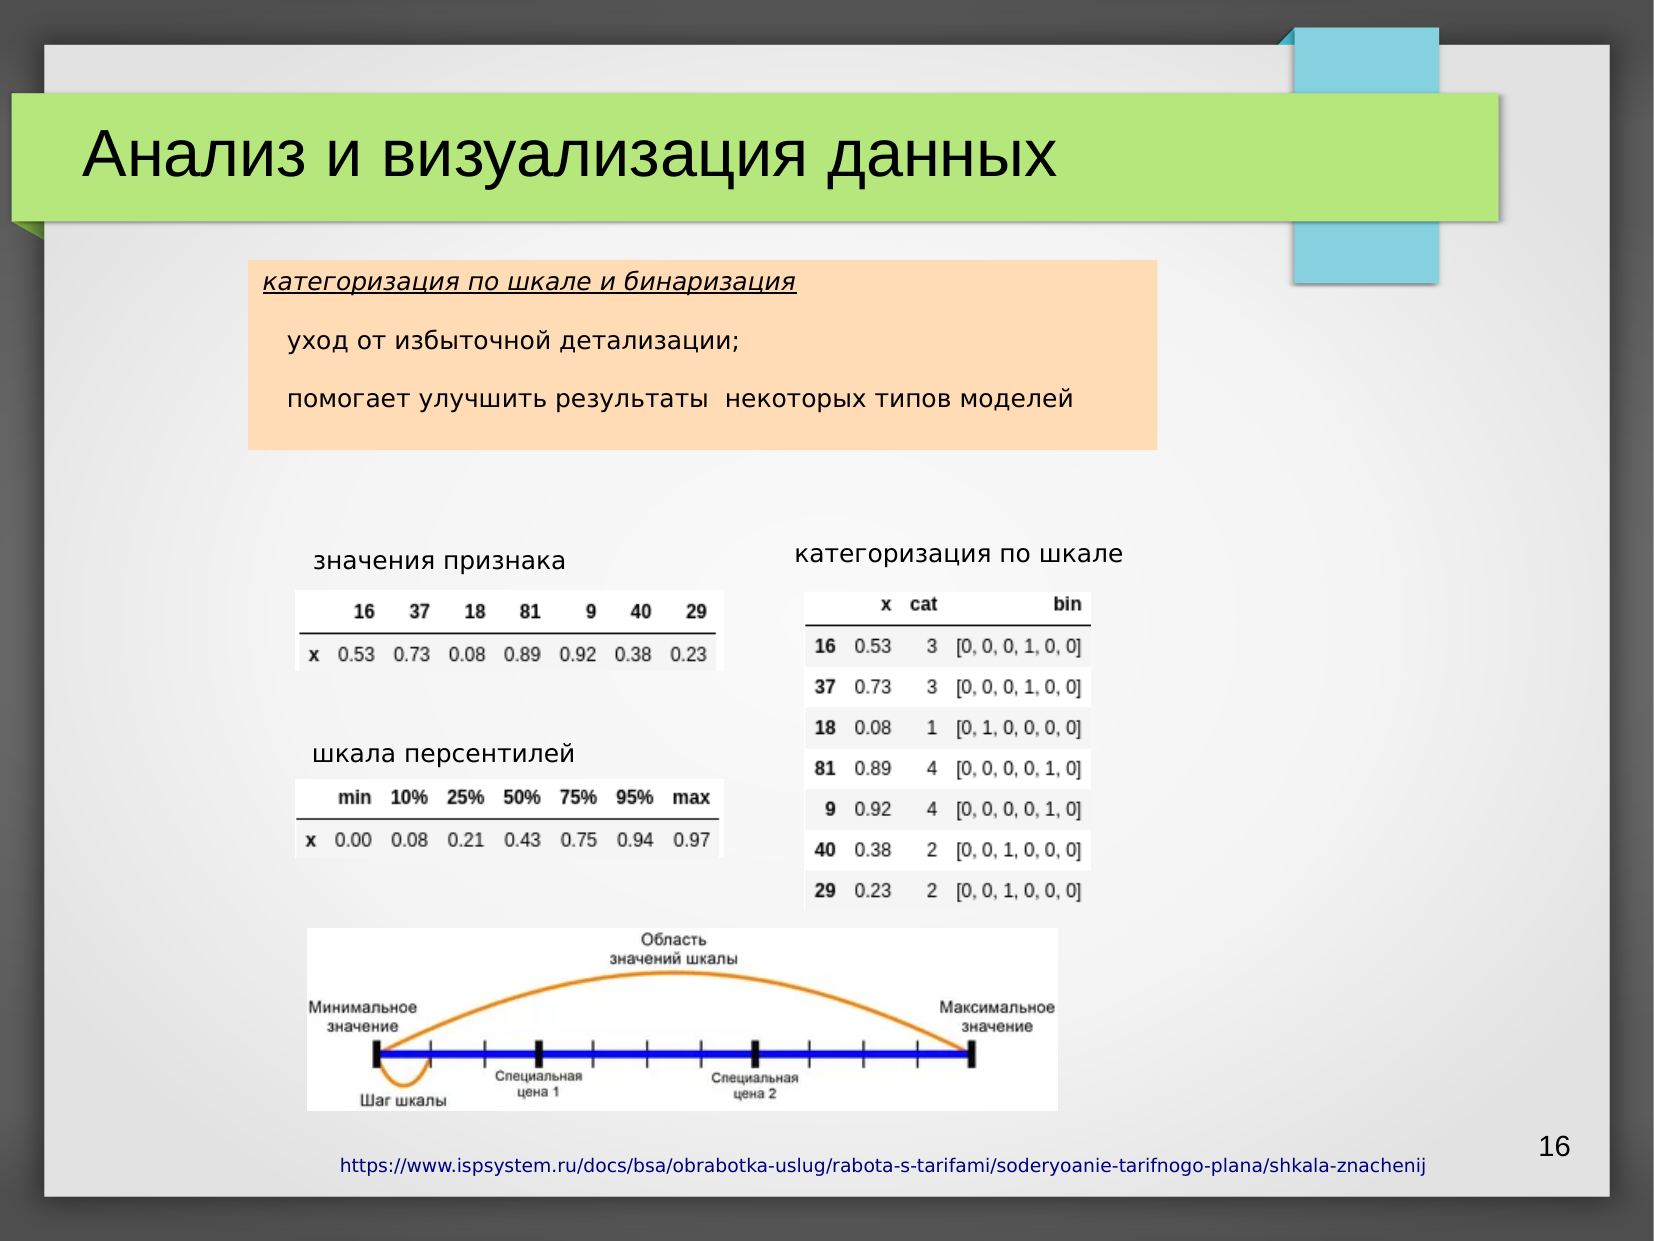

# Анализ и визуализация данных
категоризация по шкале и бинаризация
 уход от избыточной детализации;
 помогает улучшить результаты некоторых типов моделей
категоризация по шкале
значения признака
шкала персентилей
https://www.ispsystem.ru/docs/bsa/obrabotka-uslug/rabota-s-tarifami/soderyoanie-tarifnogo-plana/shkala-znachenij
16